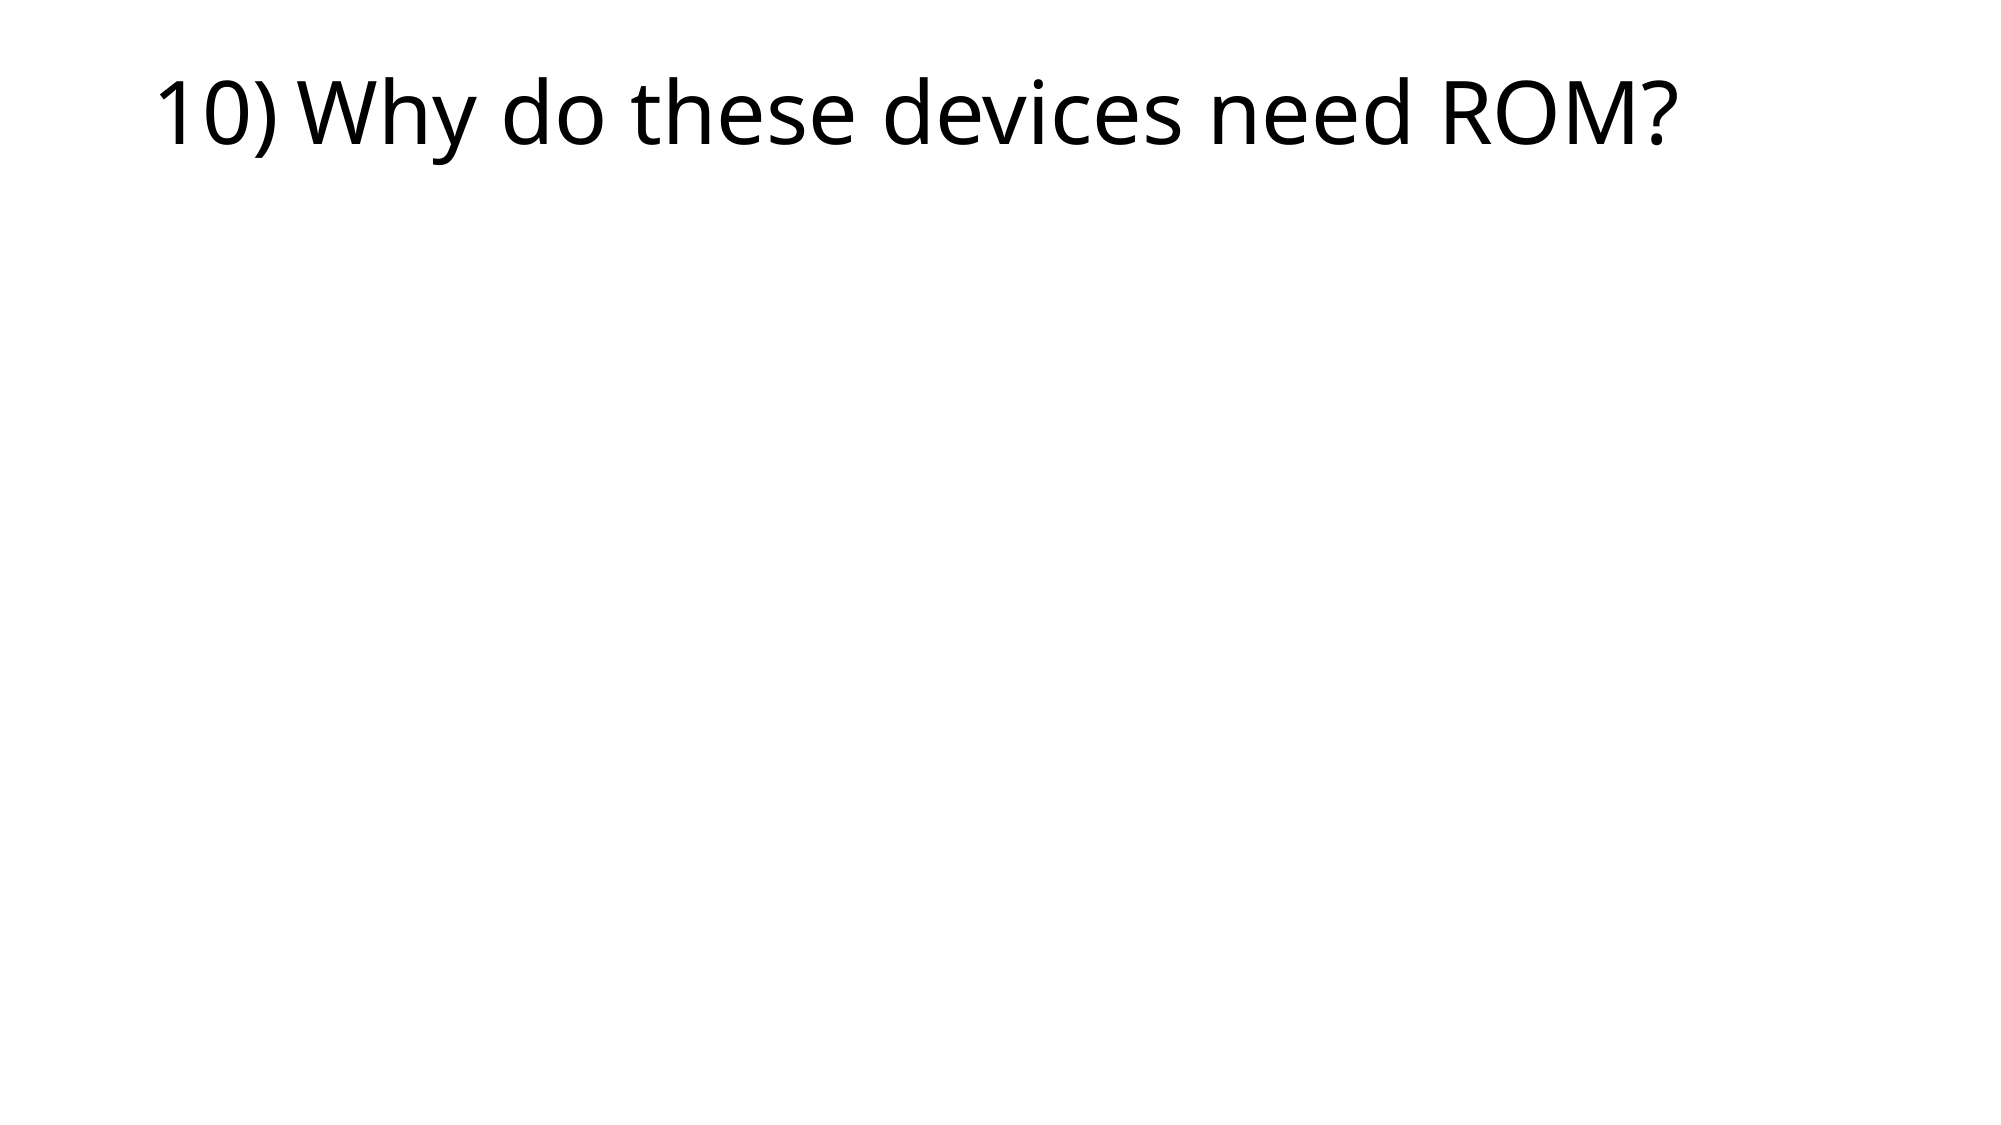

# 10)	Why do these devices need ROM?